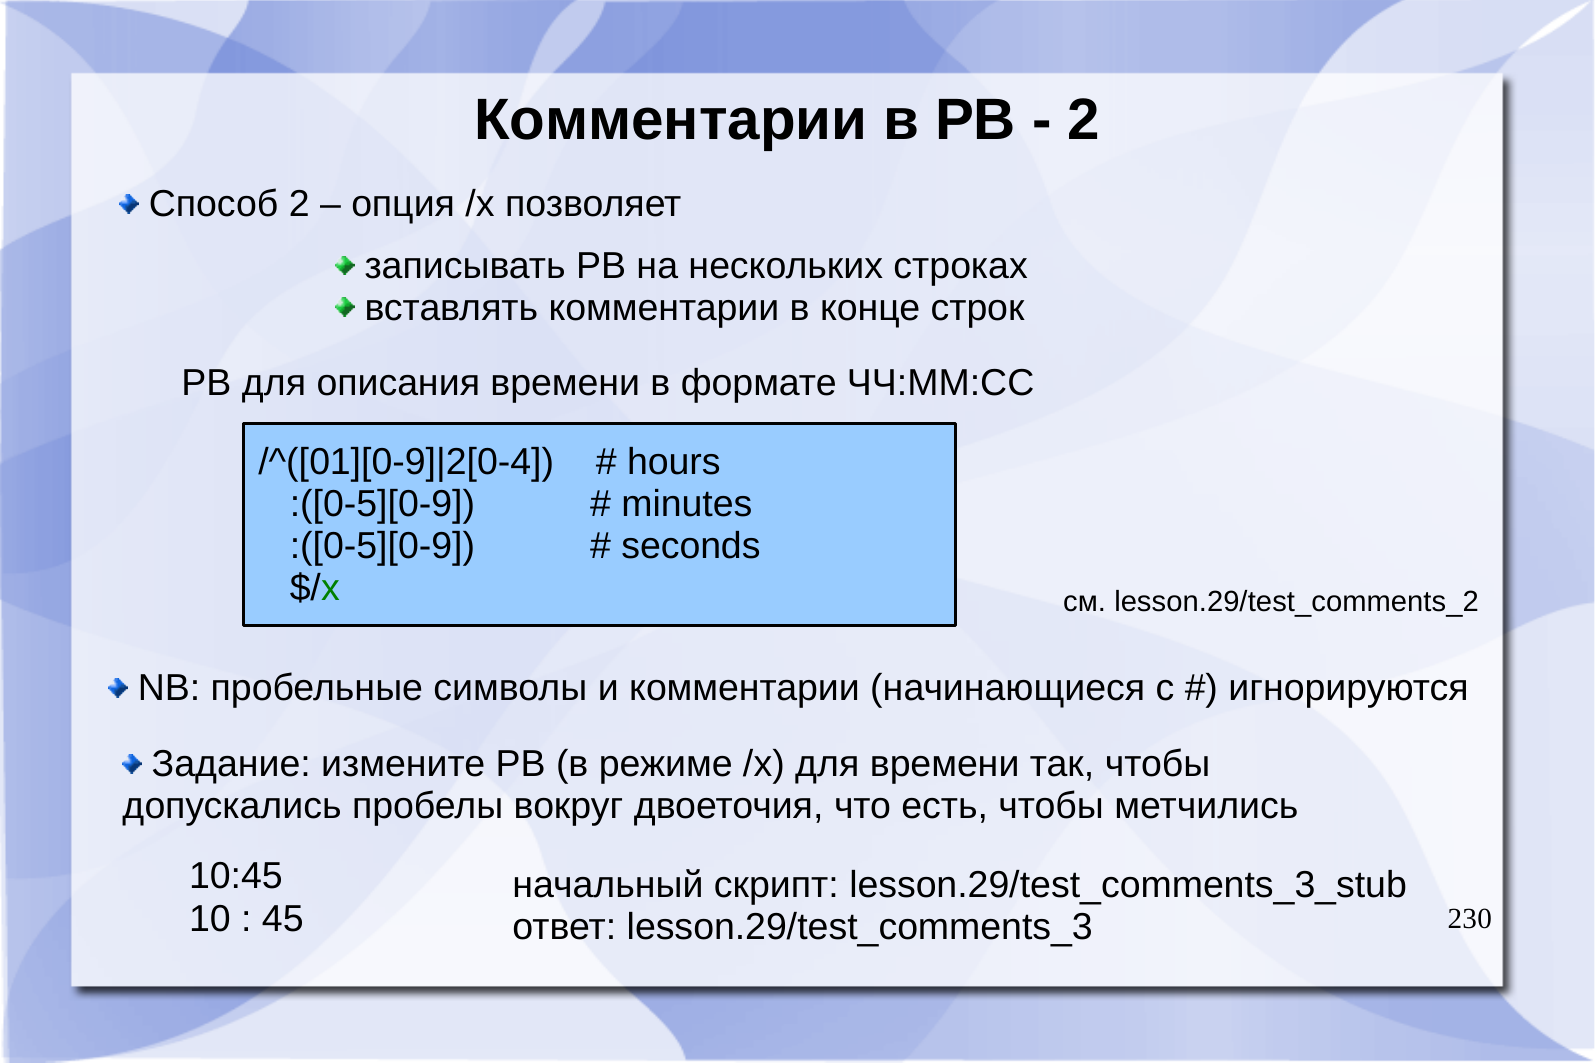

# Комментарии в РВ - 2
 Способ 2 – опция /x позволяет
 записывать РВ на нескольких строках
 вставлять комментарии в конце строк
РВ для описания времени в формате ЧЧ:ММ:СС
/^([01][0-9]|2[0-4]) # hours
 :([0-5][0-9]) # minutes
 :([0-5][0-9]) # seconds
 $/x
см. lesson.29/test_comments_2
 NB: пробельные символы и комментарии (начинающиеся с #) игнорируются
 Задание: измените РВ (в режиме /x) для времени так, чтобы допускались пробелы вокруг двоеточия, что есть, чтобы метчились
10:45
10 : 45
начальный скрипт: lesson.29/test_comments_3_stub
ответ: lesson.29/test_comments_3
230